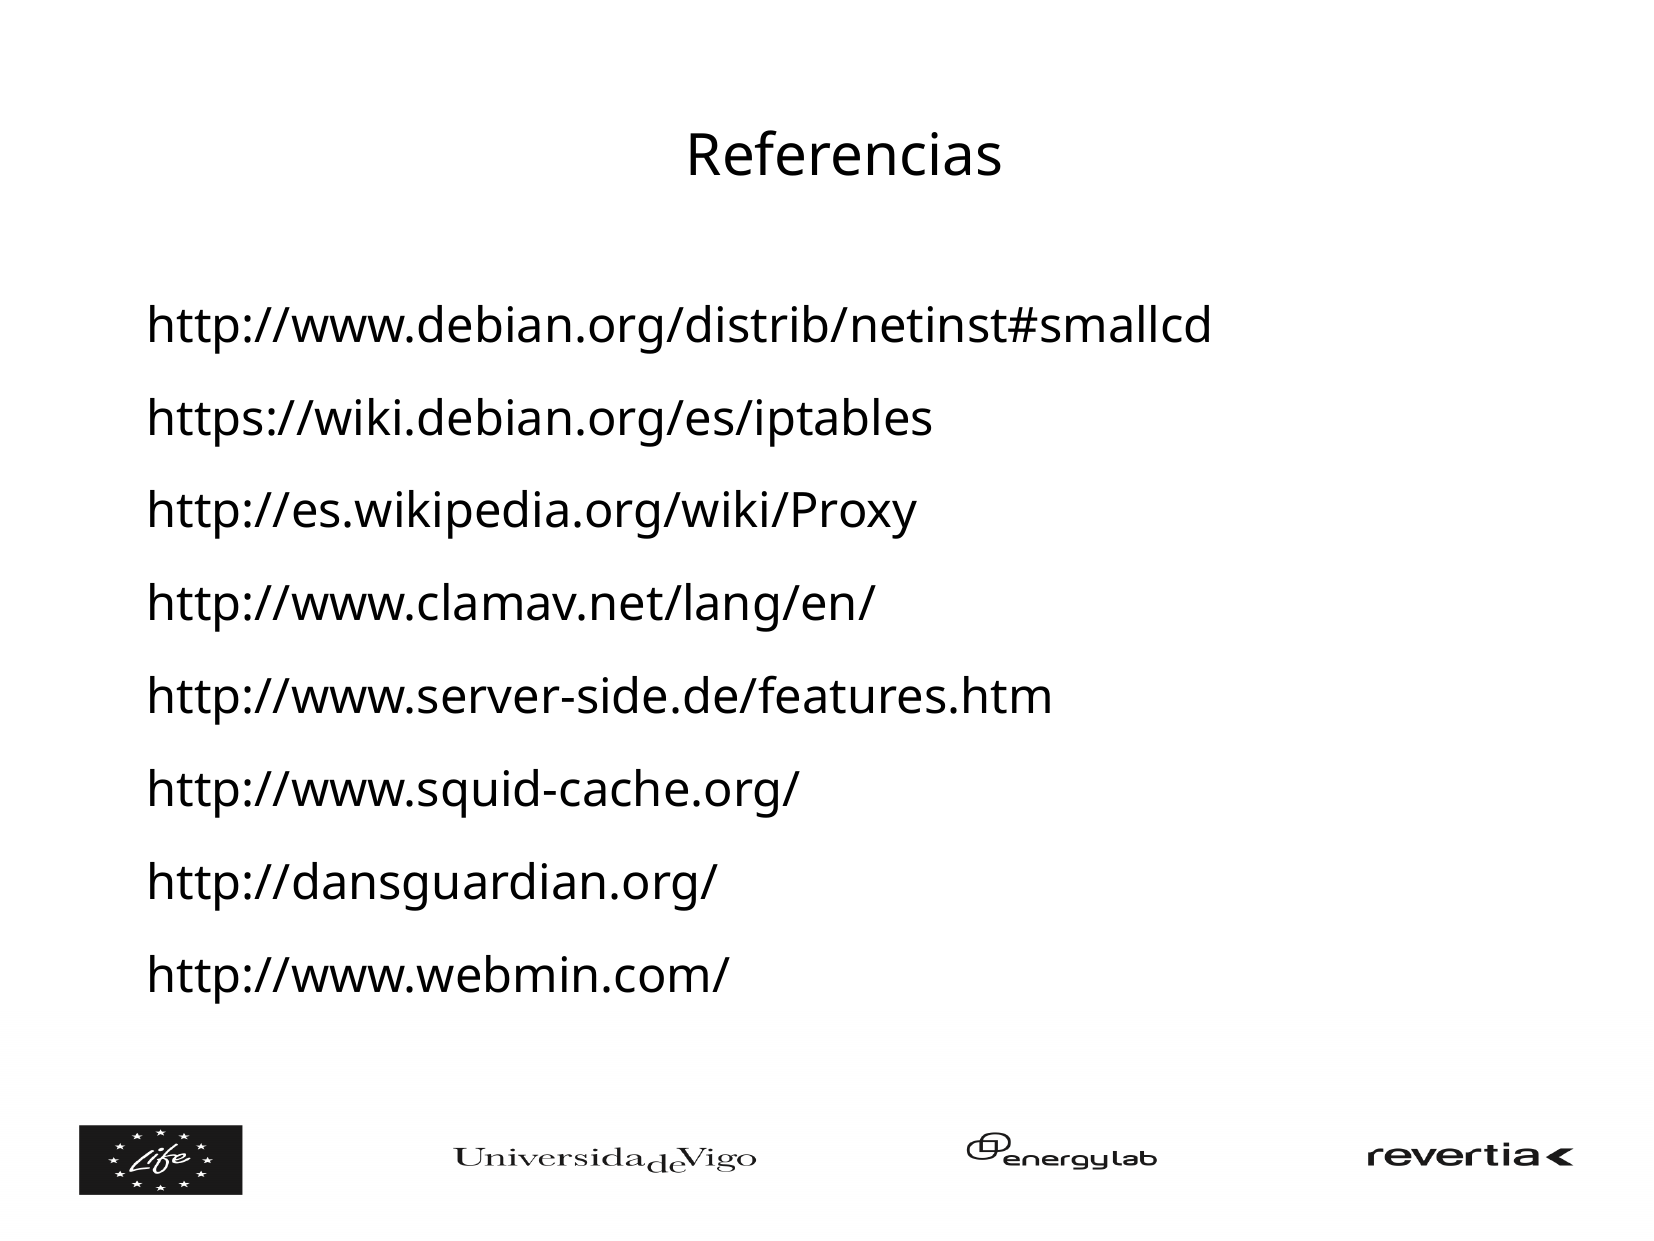

# Referencias
http://www.debian.org/distrib/netinst#smallcd
https://wiki.debian.org/es/iptables
http://es.wikipedia.org/wiki/Proxy
http://www.clamav.net/lang/en/
http://www.server-side.de/features.htm
http://www.squid-cache.org/
http://dansguardian.org/
http://www.webmin.com/